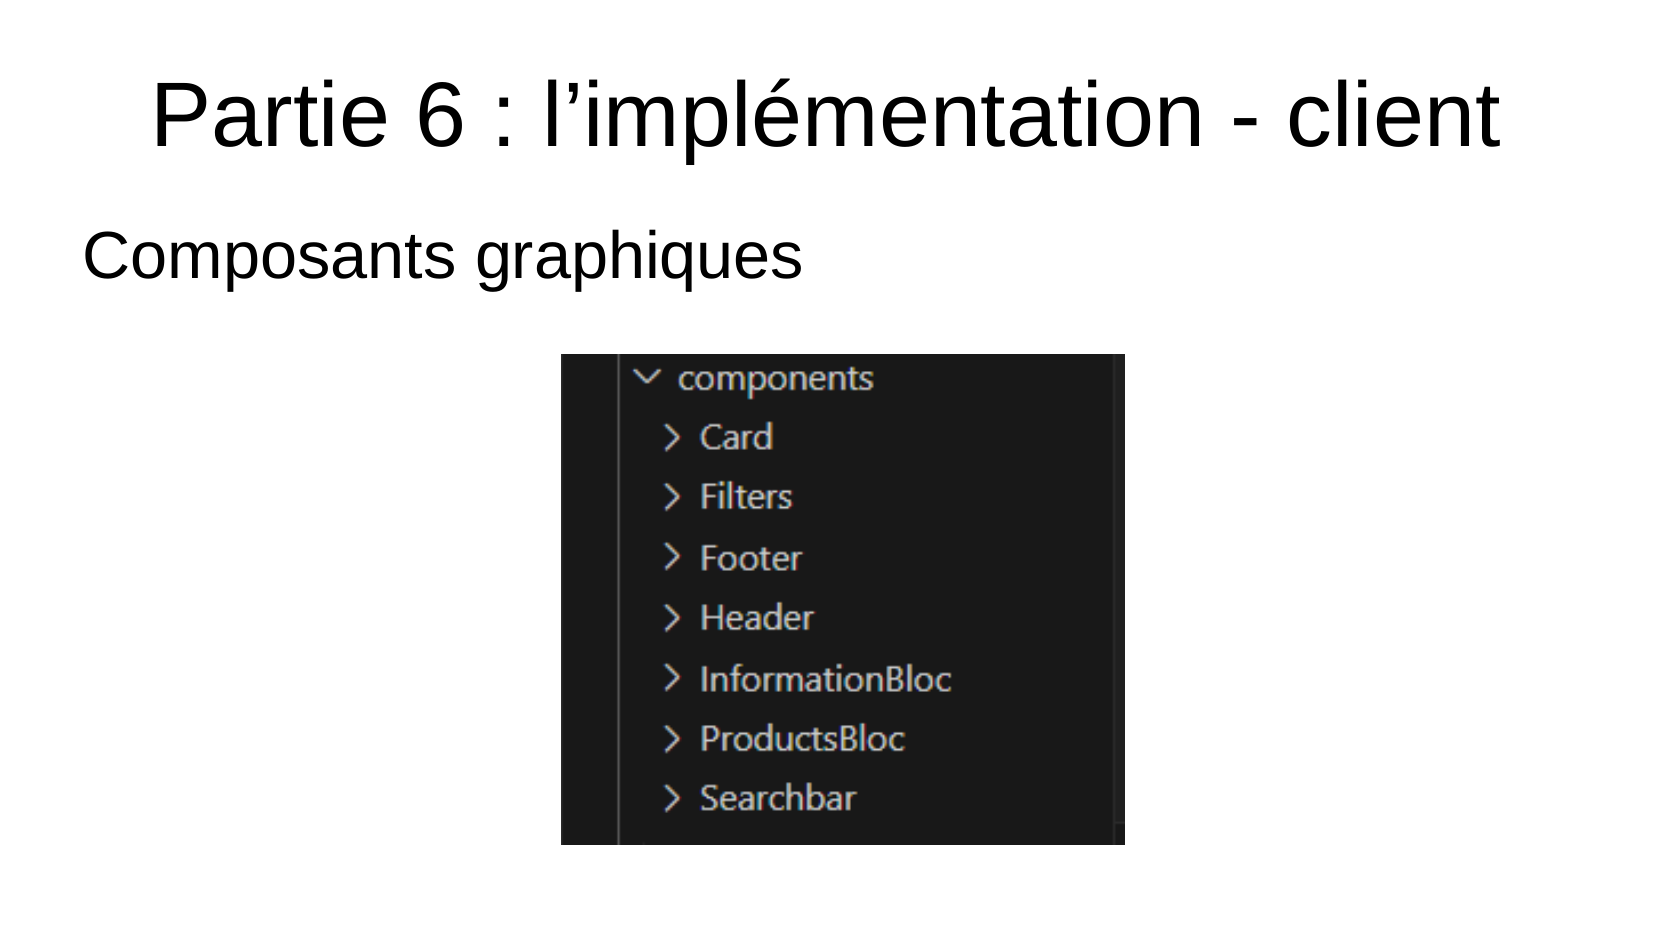

# Partie 6 : l’implémentation - client
Composants graphiques